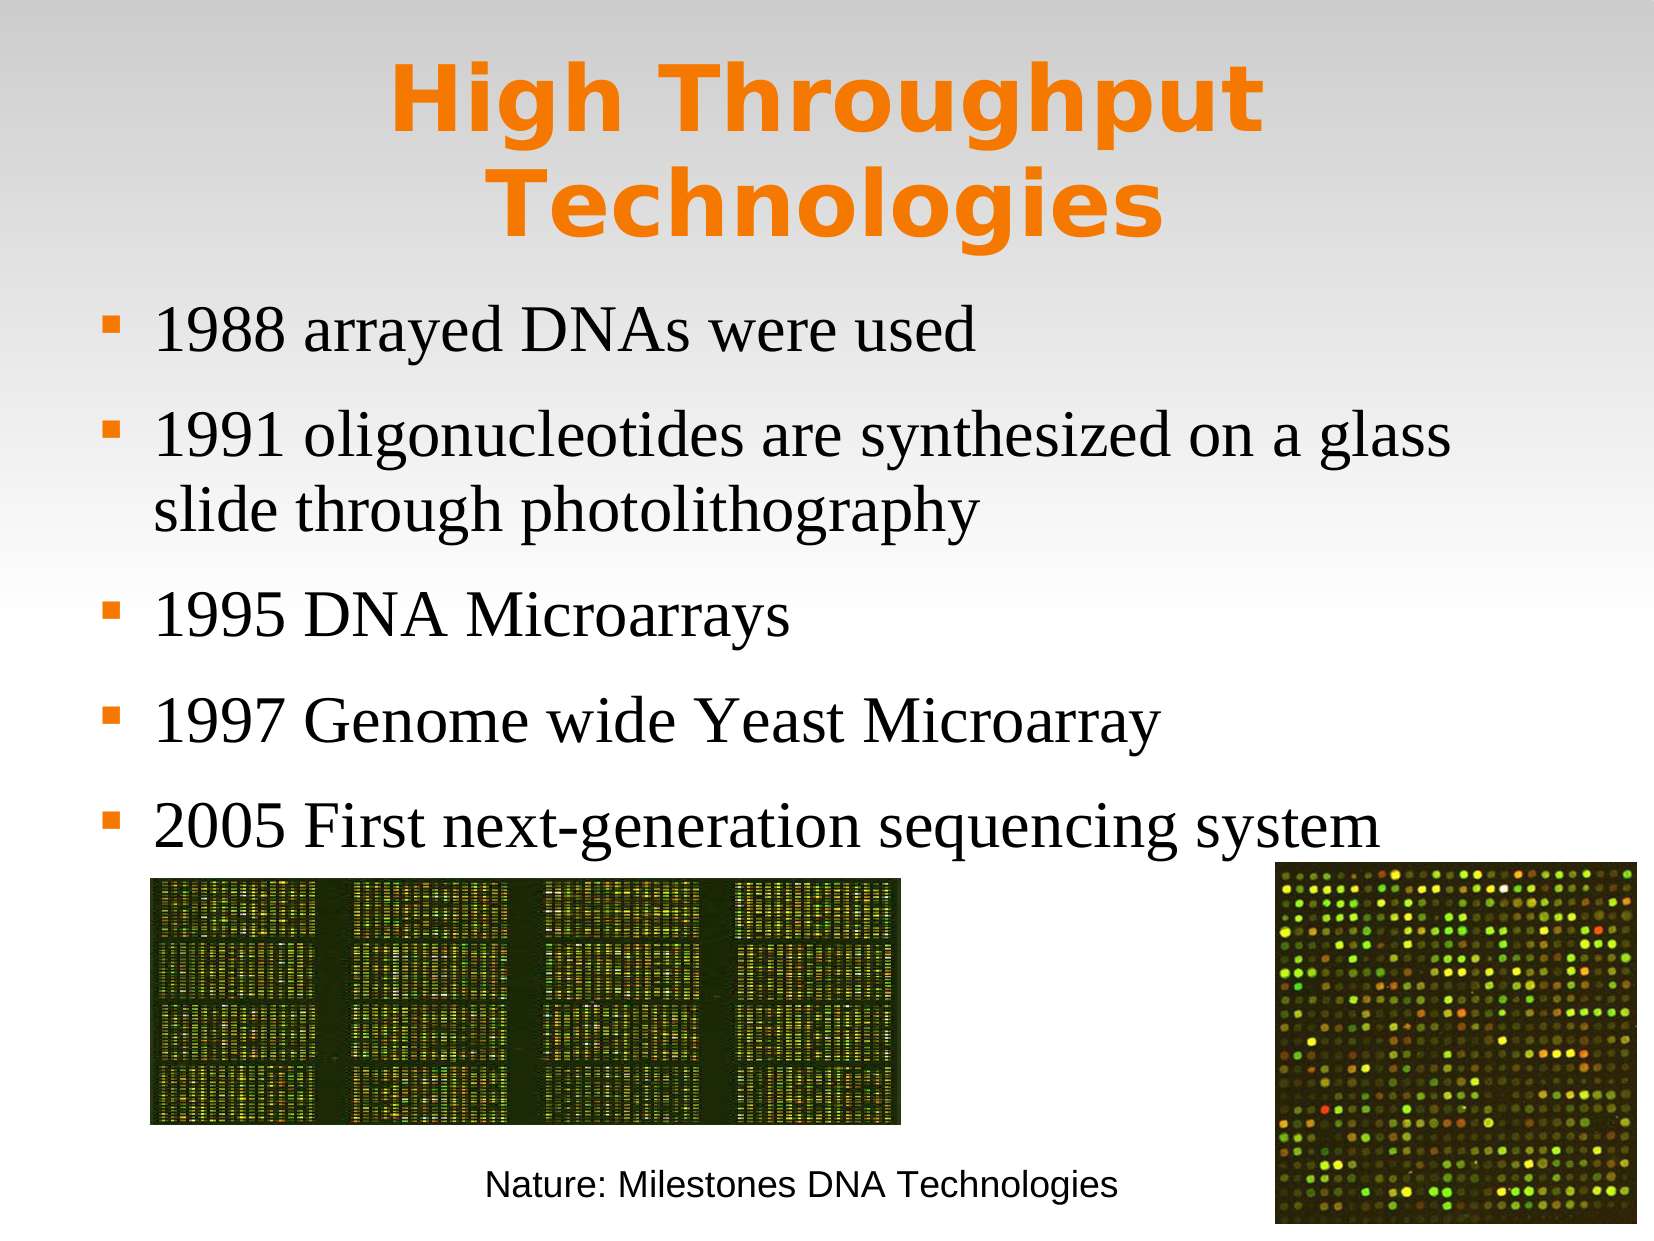

# High Throughput Technologies
1988 arrayed DNAs were used
1991 oligonucleotides are synthesized on a glass slide through photolithography
1995 DNA Microarrays
1997 Genome wide Yeast Microarray
2005 First next-generation sequencing system
Nature: Milestones DNA Technologies